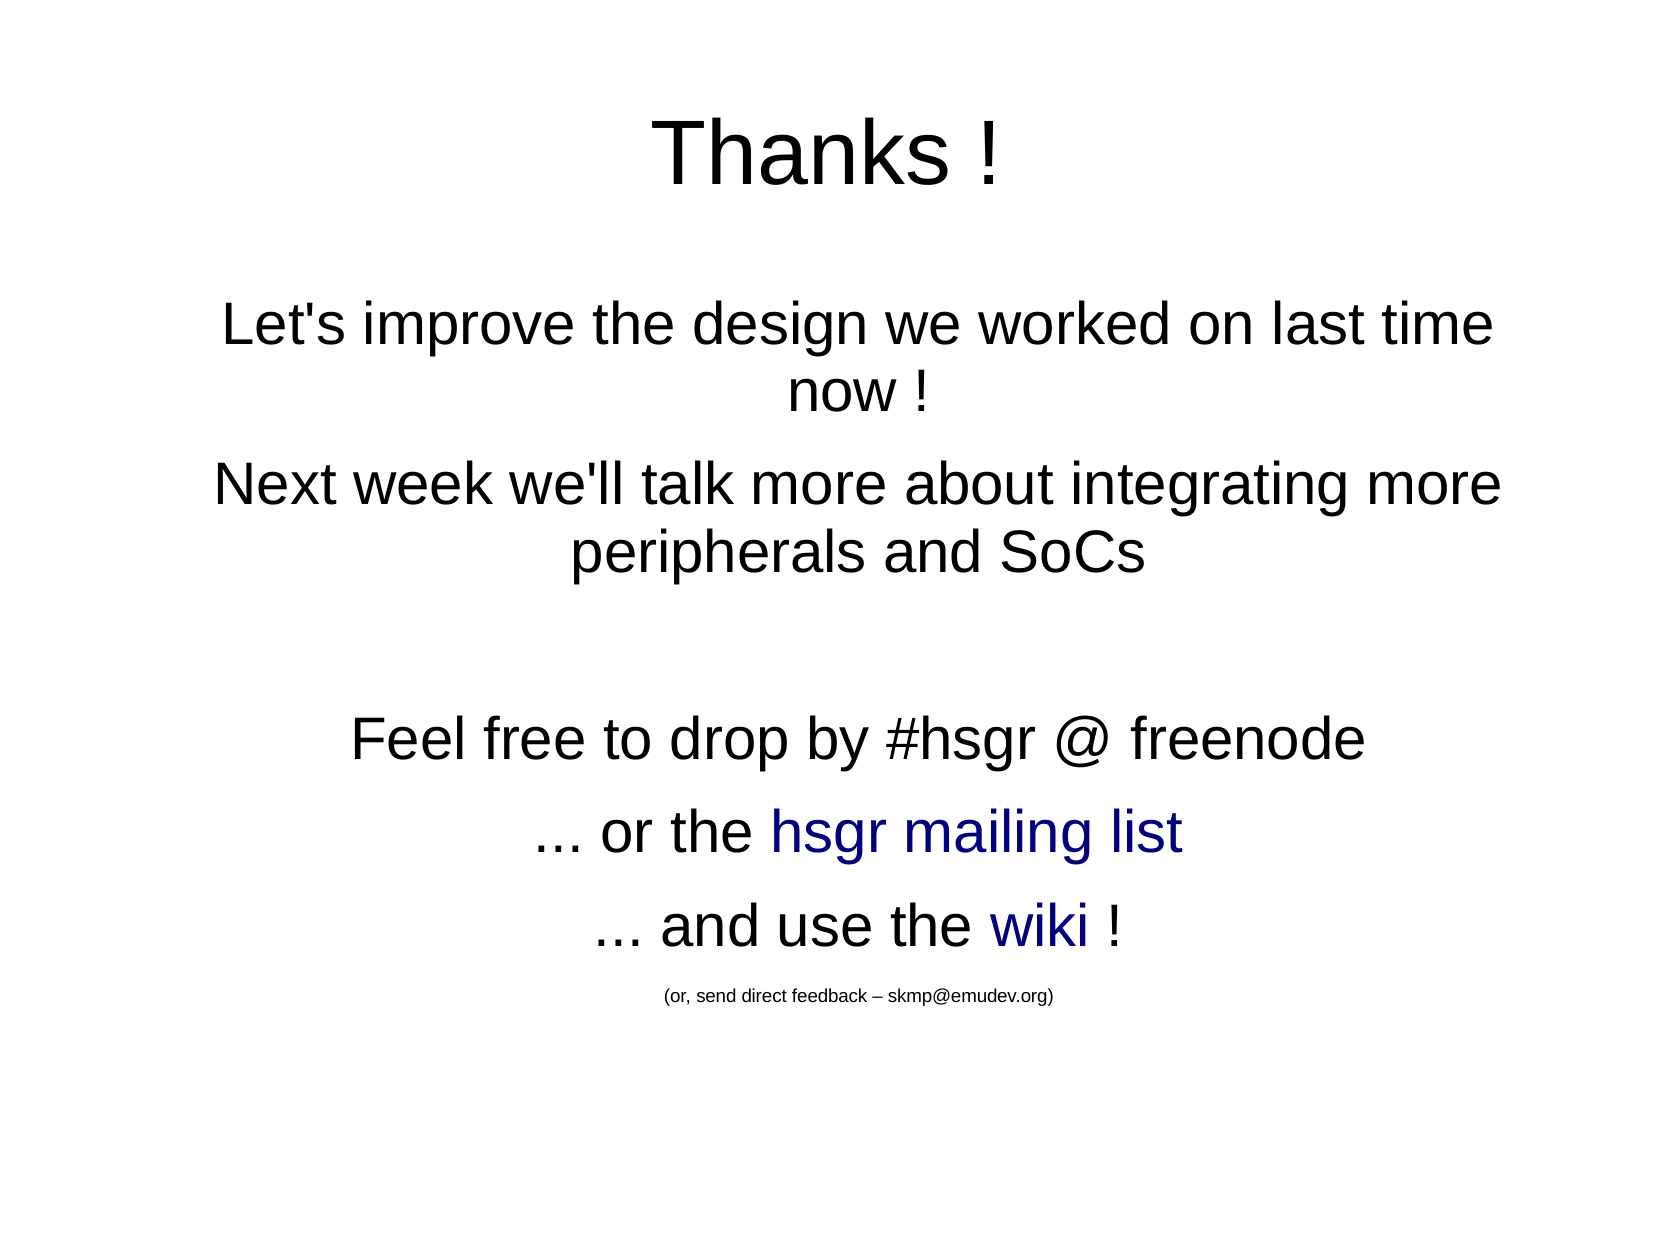

# Thanks !
Let's improve the design we worked on last time now !
Next week we'll talk more about integrating more peripherals and SoCs
Feel free to drop by #hsgr @ freenode
... or the hsgr mailing list
... and use the wiki !
(or, send direct feedback – skmp@emudev.org)